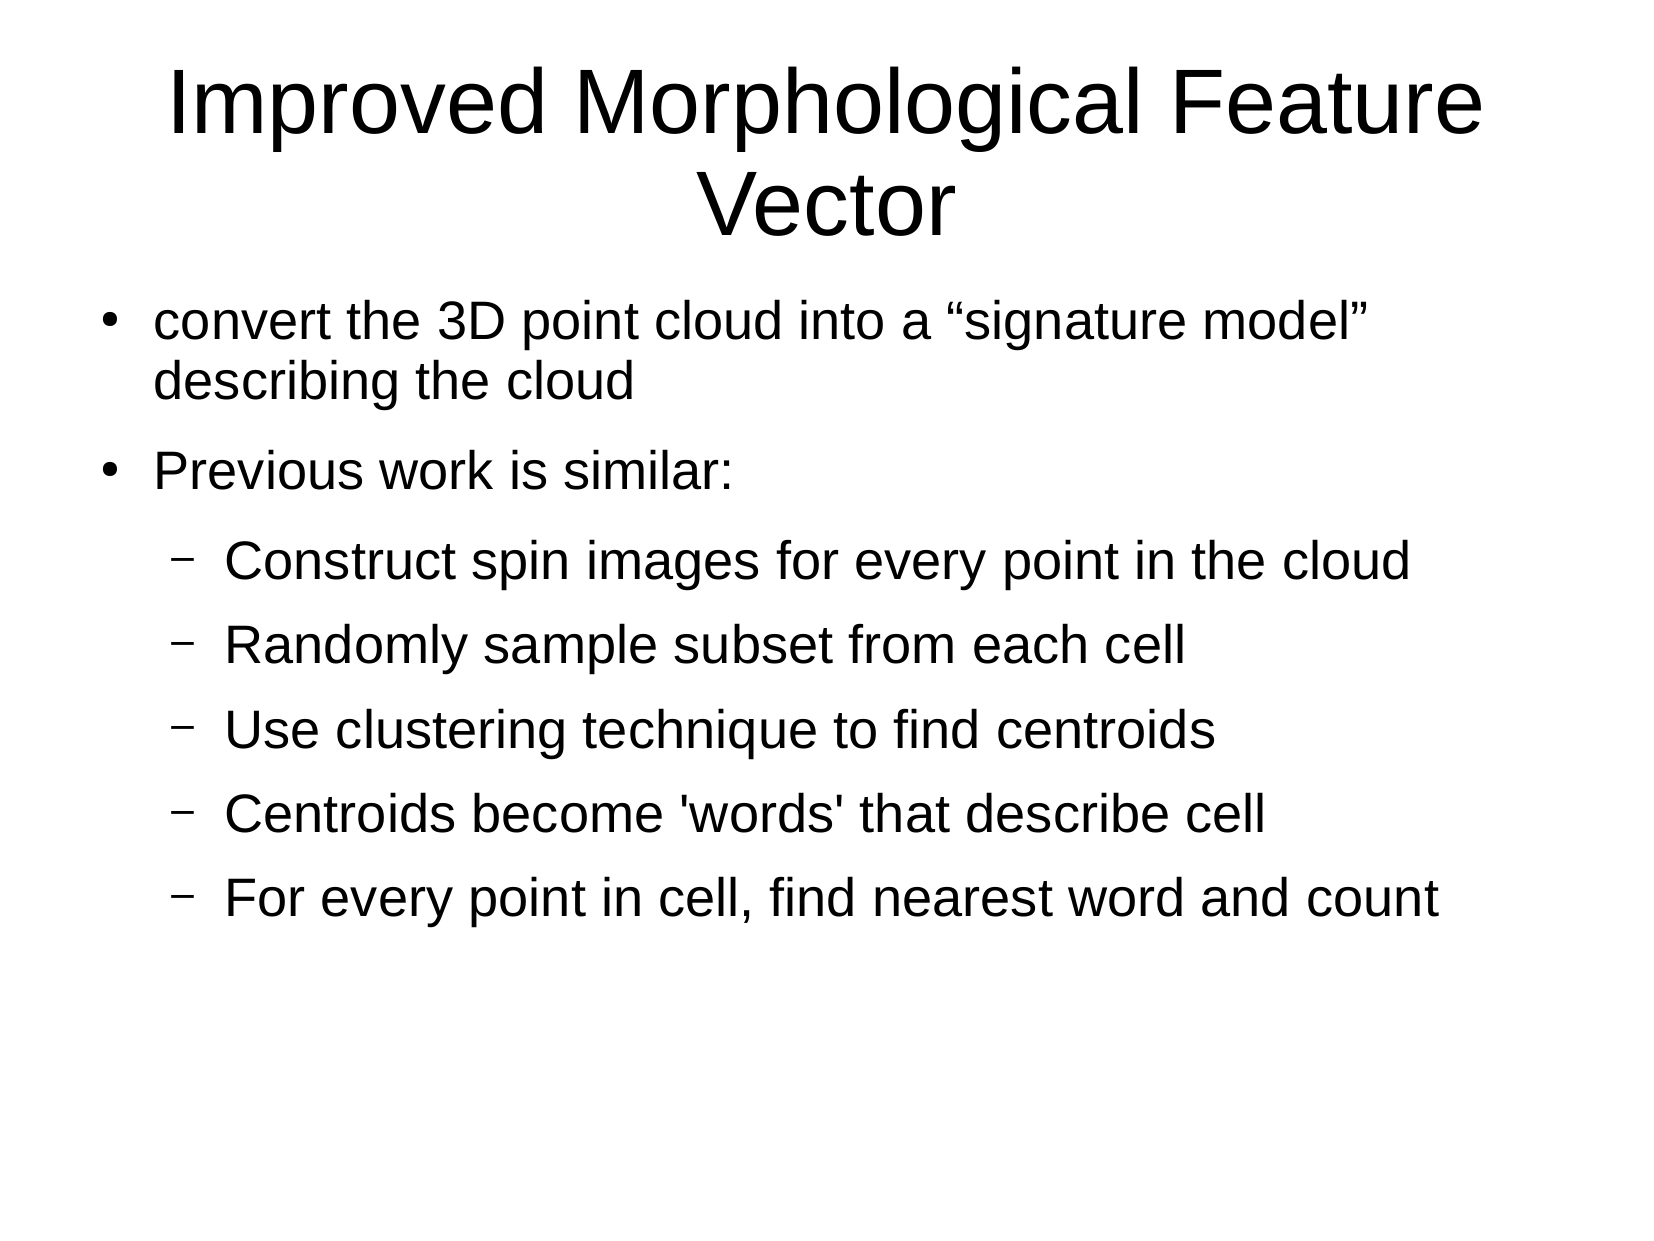

# Improved Morphological Feature Vector
convert the 3D point cloud into a “signature model” describing the cloud
Previous work is similar:
Construct spin images for every point in the cloud
Randomly sample subset from each cell
Use clustering technique to find centroids
Centroids become 'words' that describe cell
For every point in cell, find nearest word and count